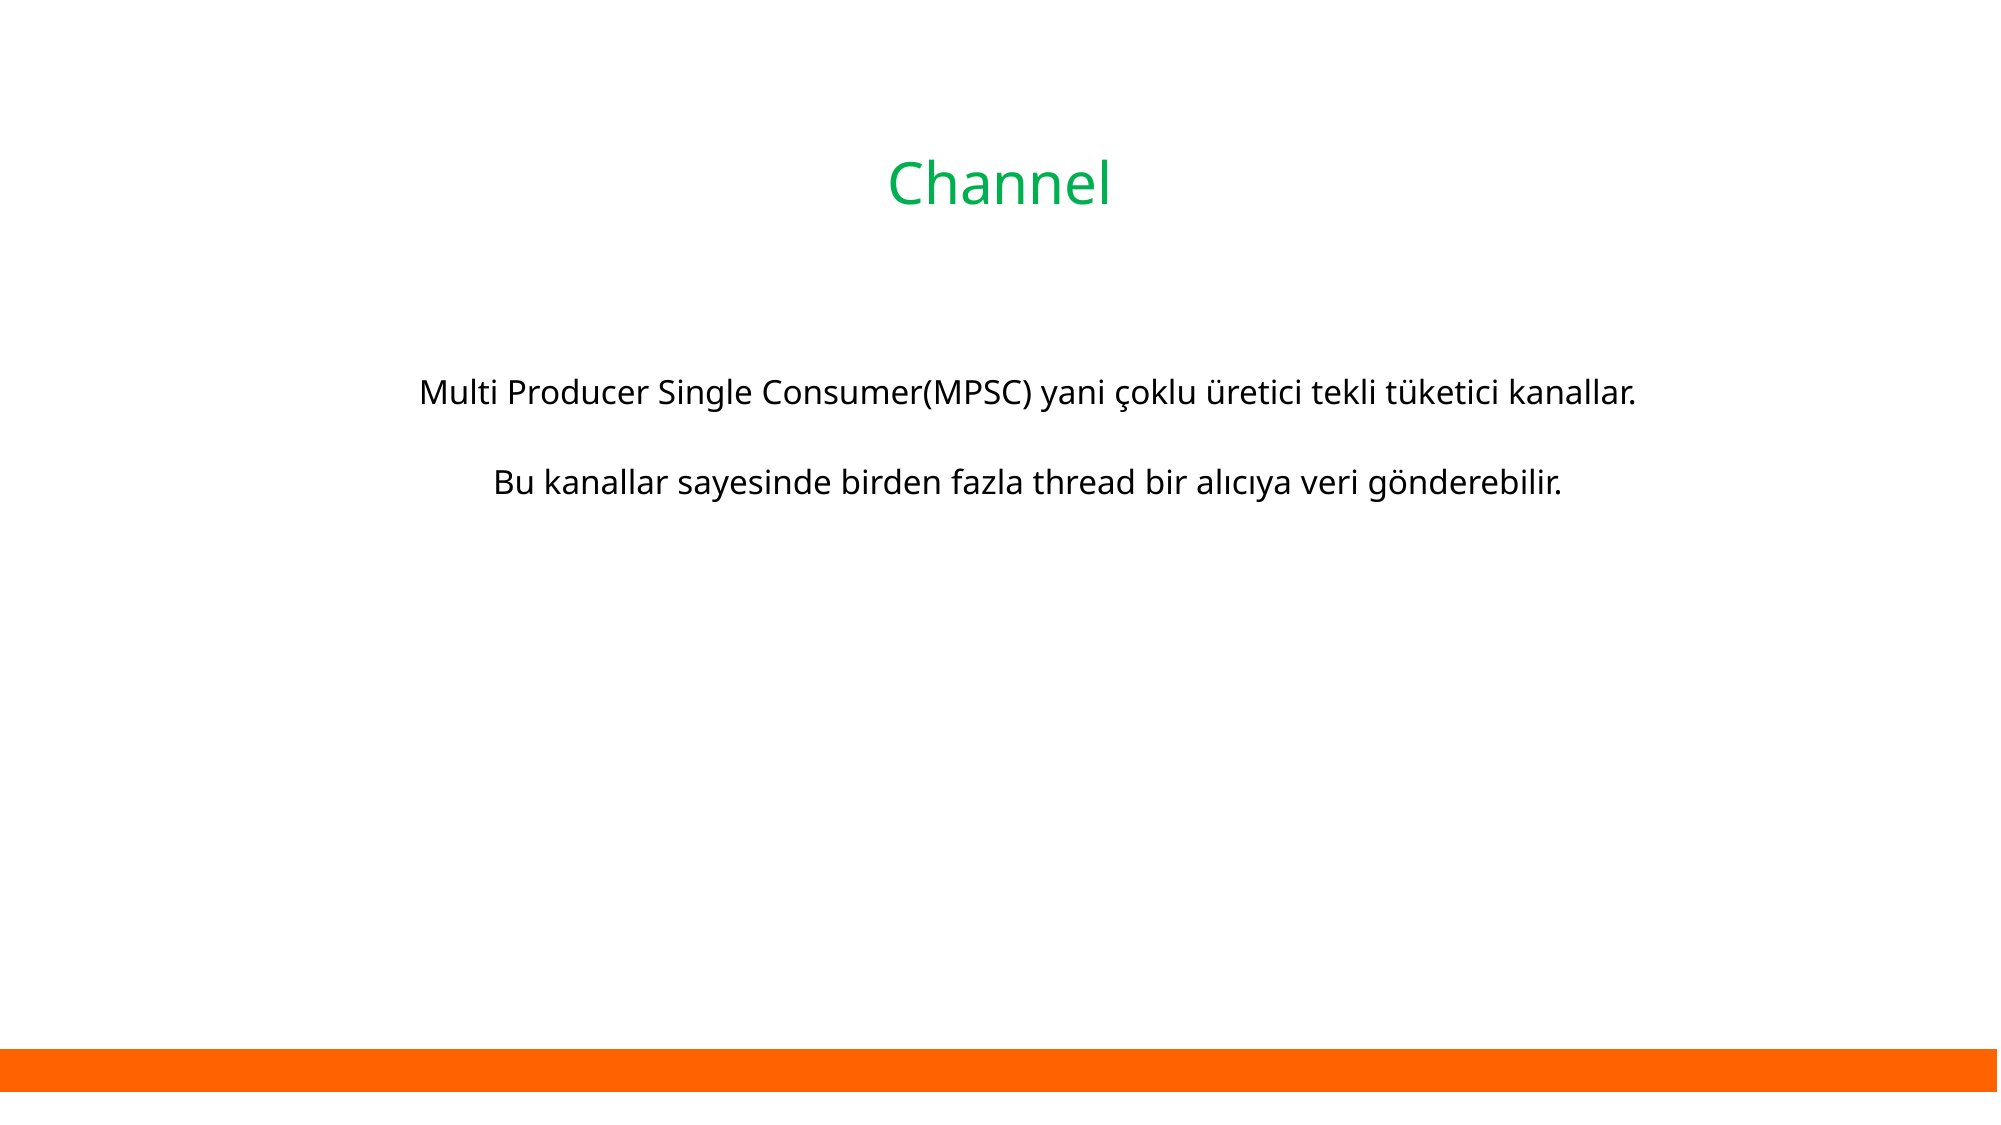

# Channel
Multi Producer Single Consumer(MPSC) yani çoklu üretici tekli tüketici kanallar.
Bu kanallar sayesinde birden fazla thread bir alıcıya veri gönderebilir.